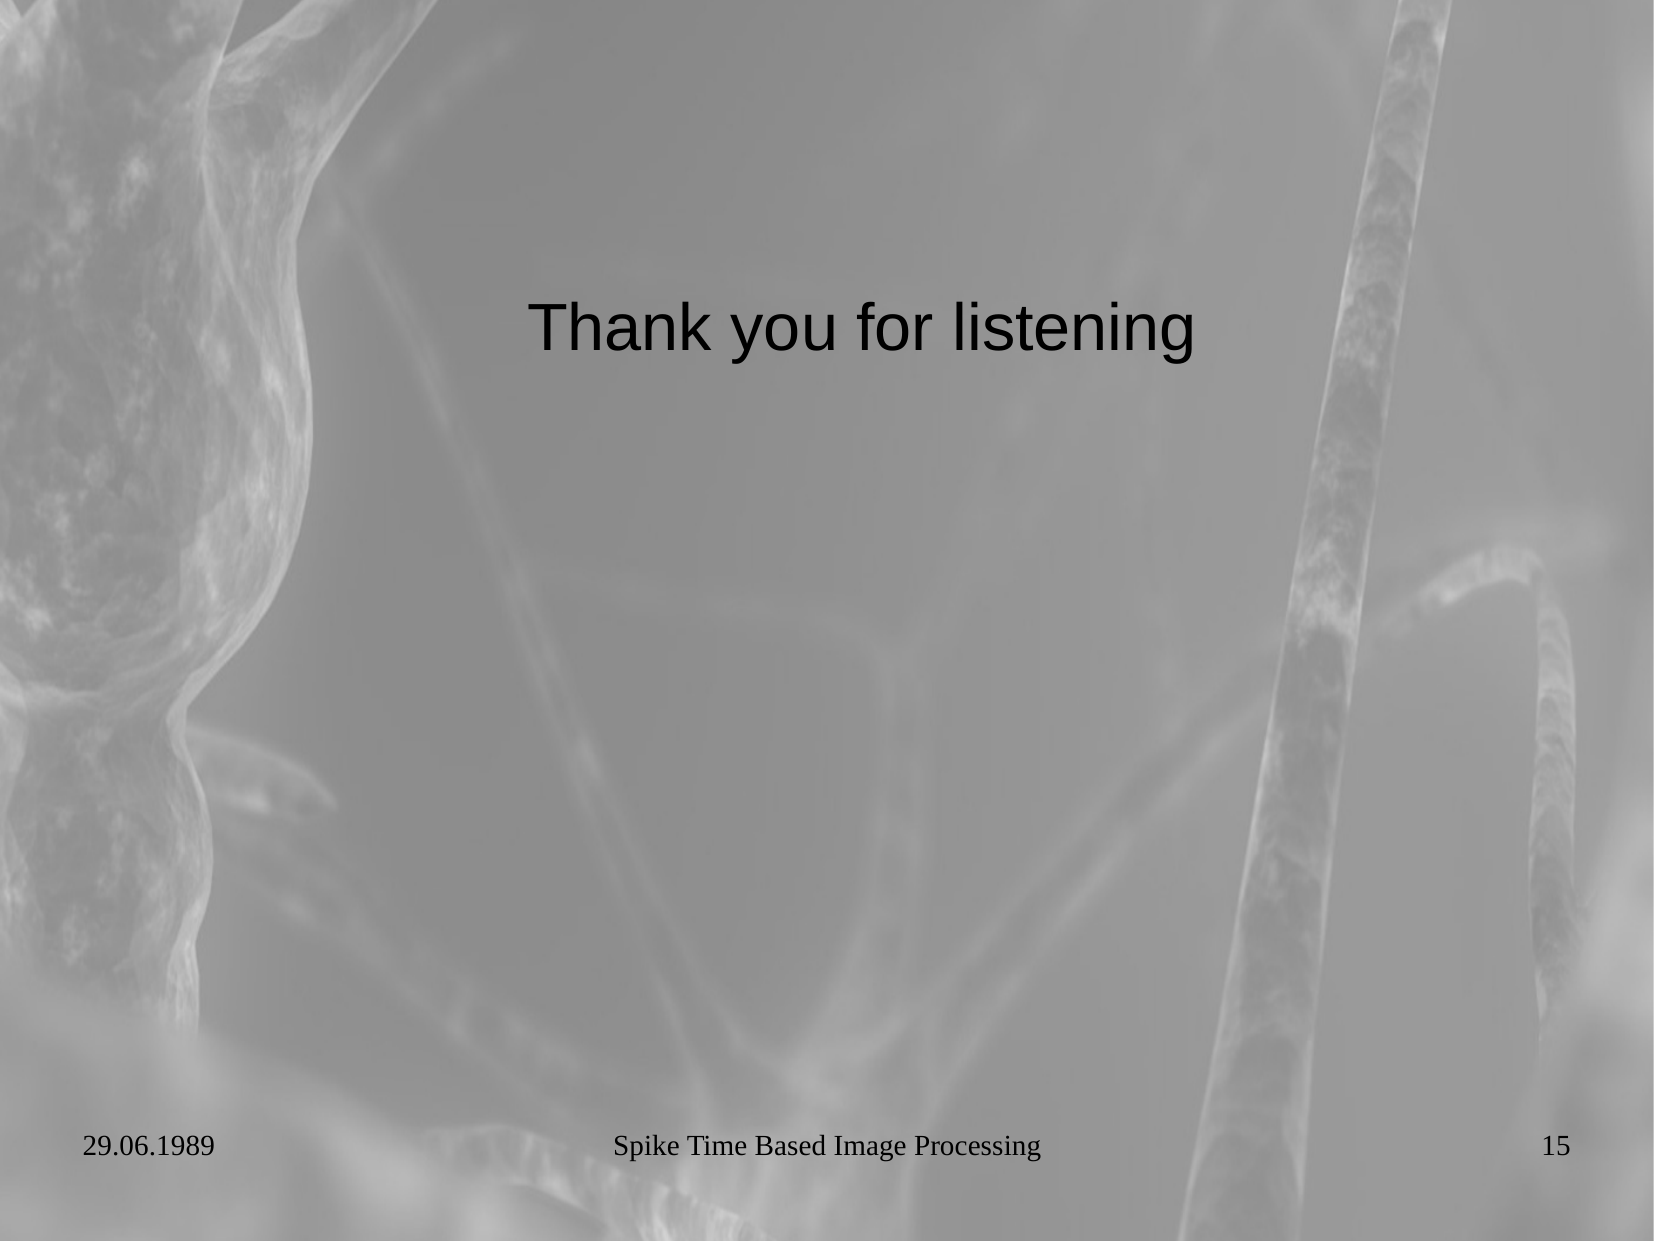

# Thank you for listening
29.06.1989
Spike Time Based Image Processing
15